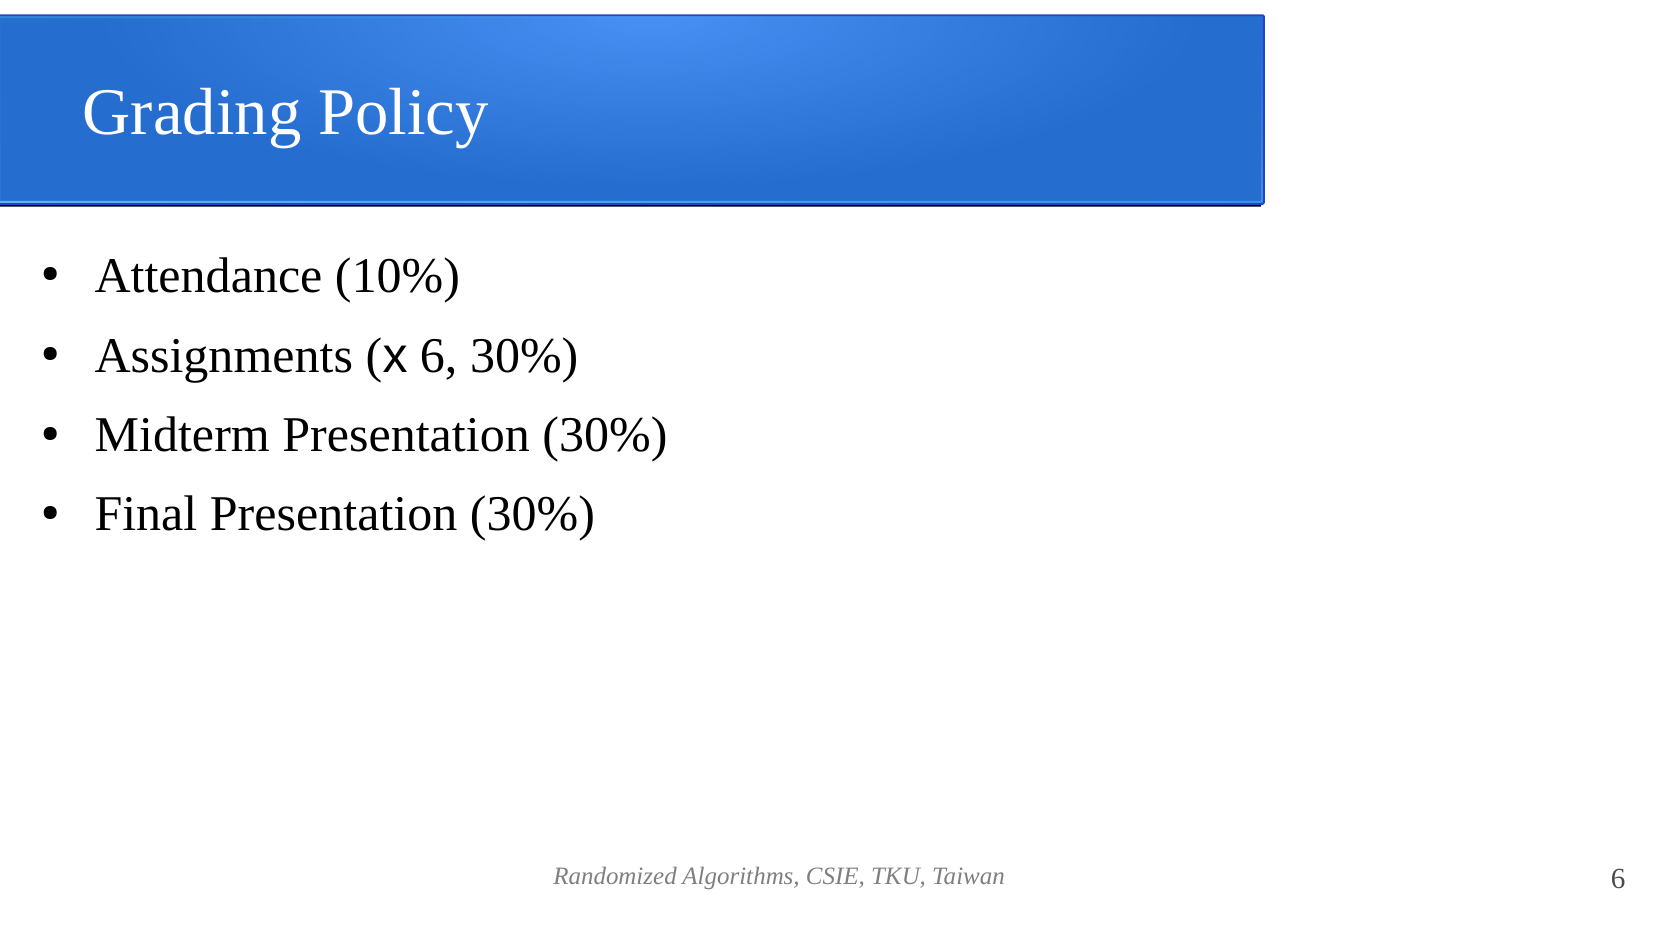

# Grading Policy
Attendance (10%)
Assignments (x 6, 30%)
Midterm Presentation (30%)
Final Presentation (30%)
Randomized Algorithms, CSIE, TKU, Taiwan
6